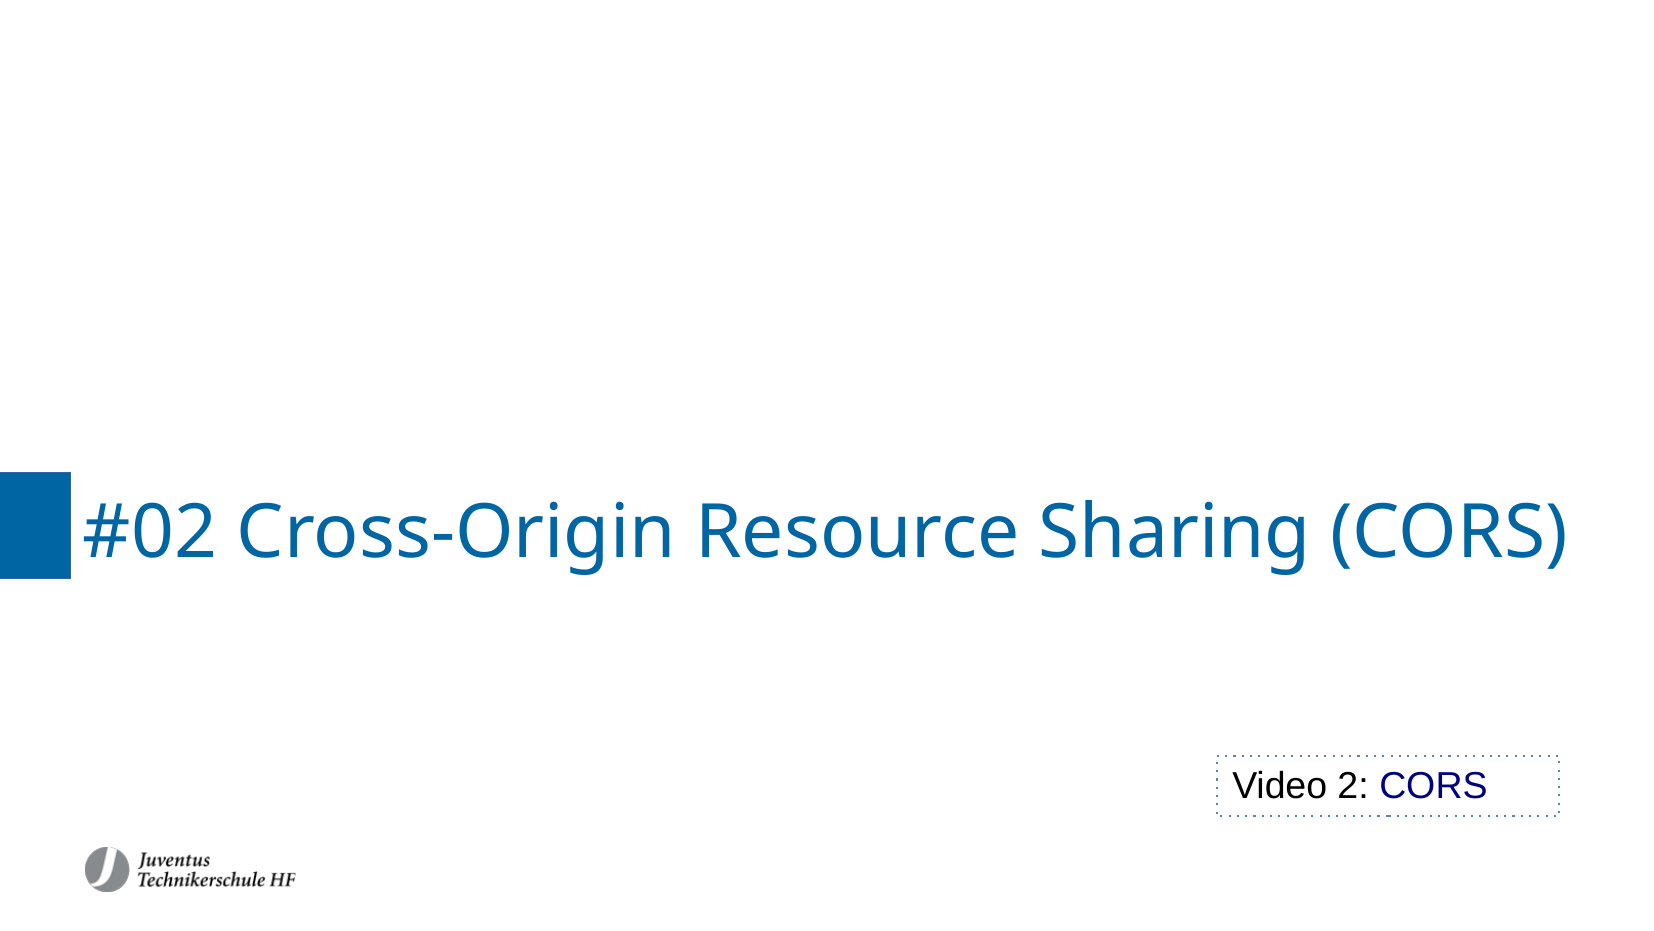

# #02 Cross-Origin Resource Sharing (CORS)
Video 2: CORS